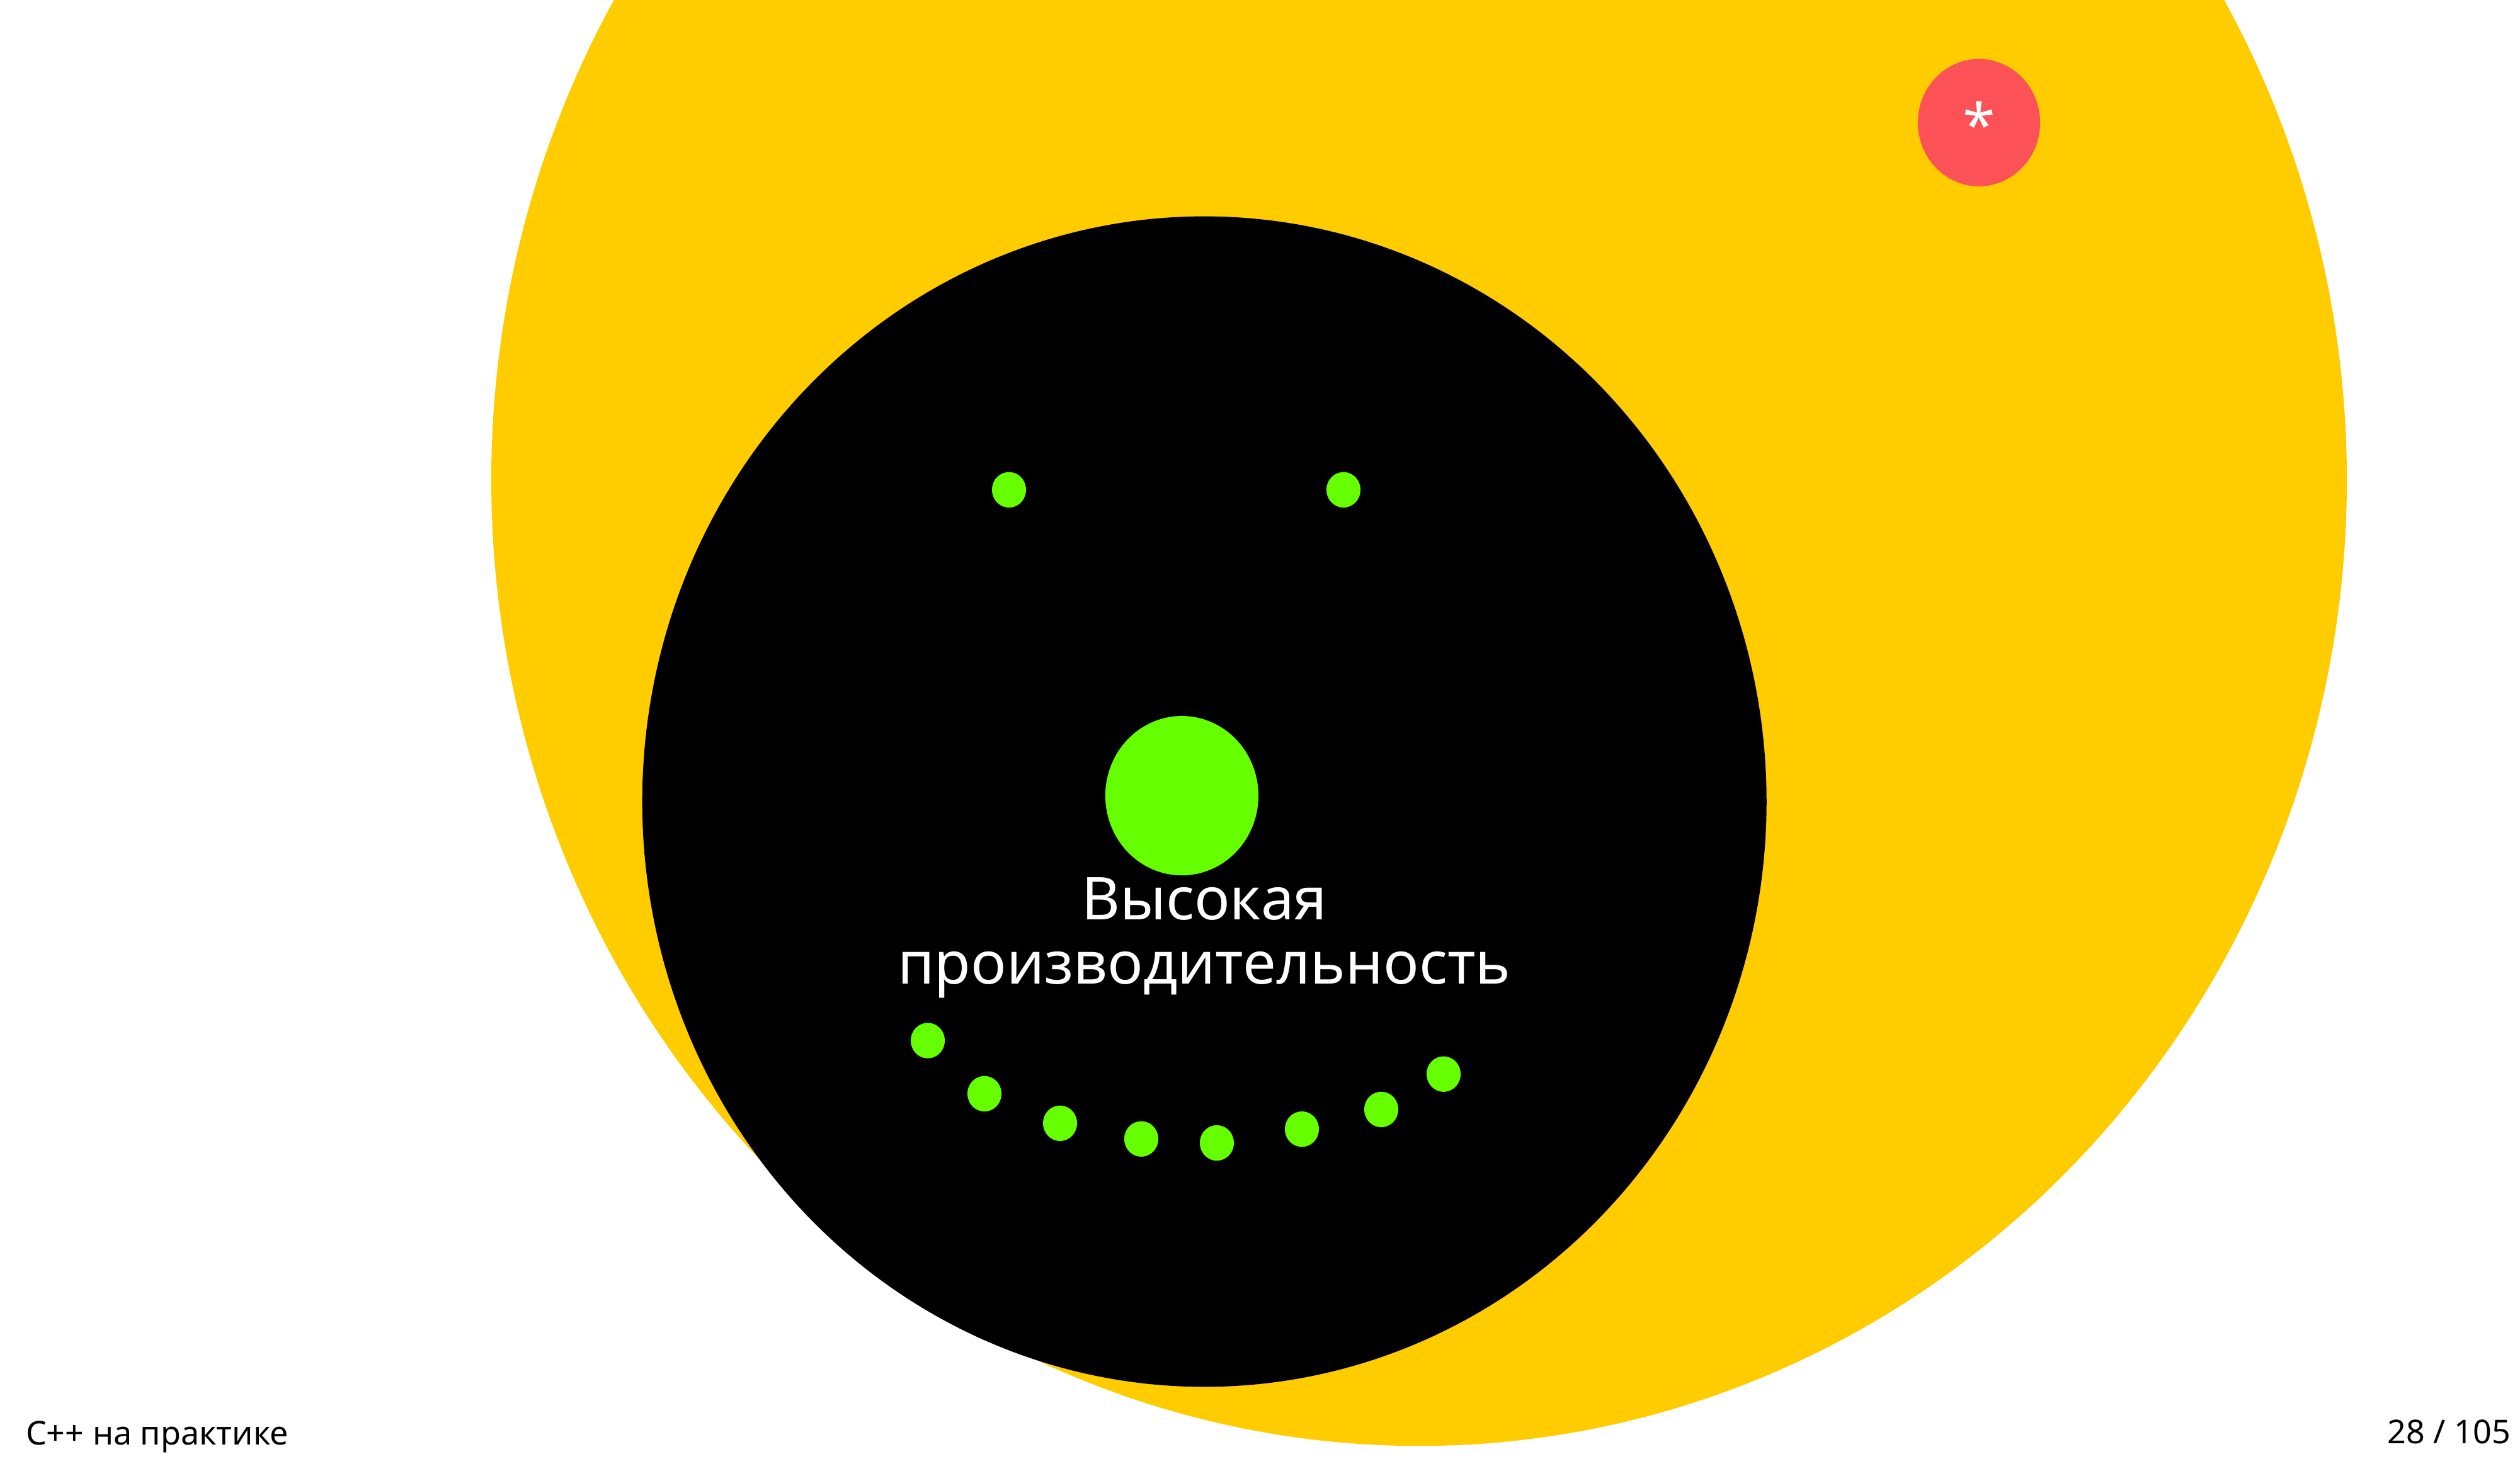

*
#
Высокая производительность
C++ на практике